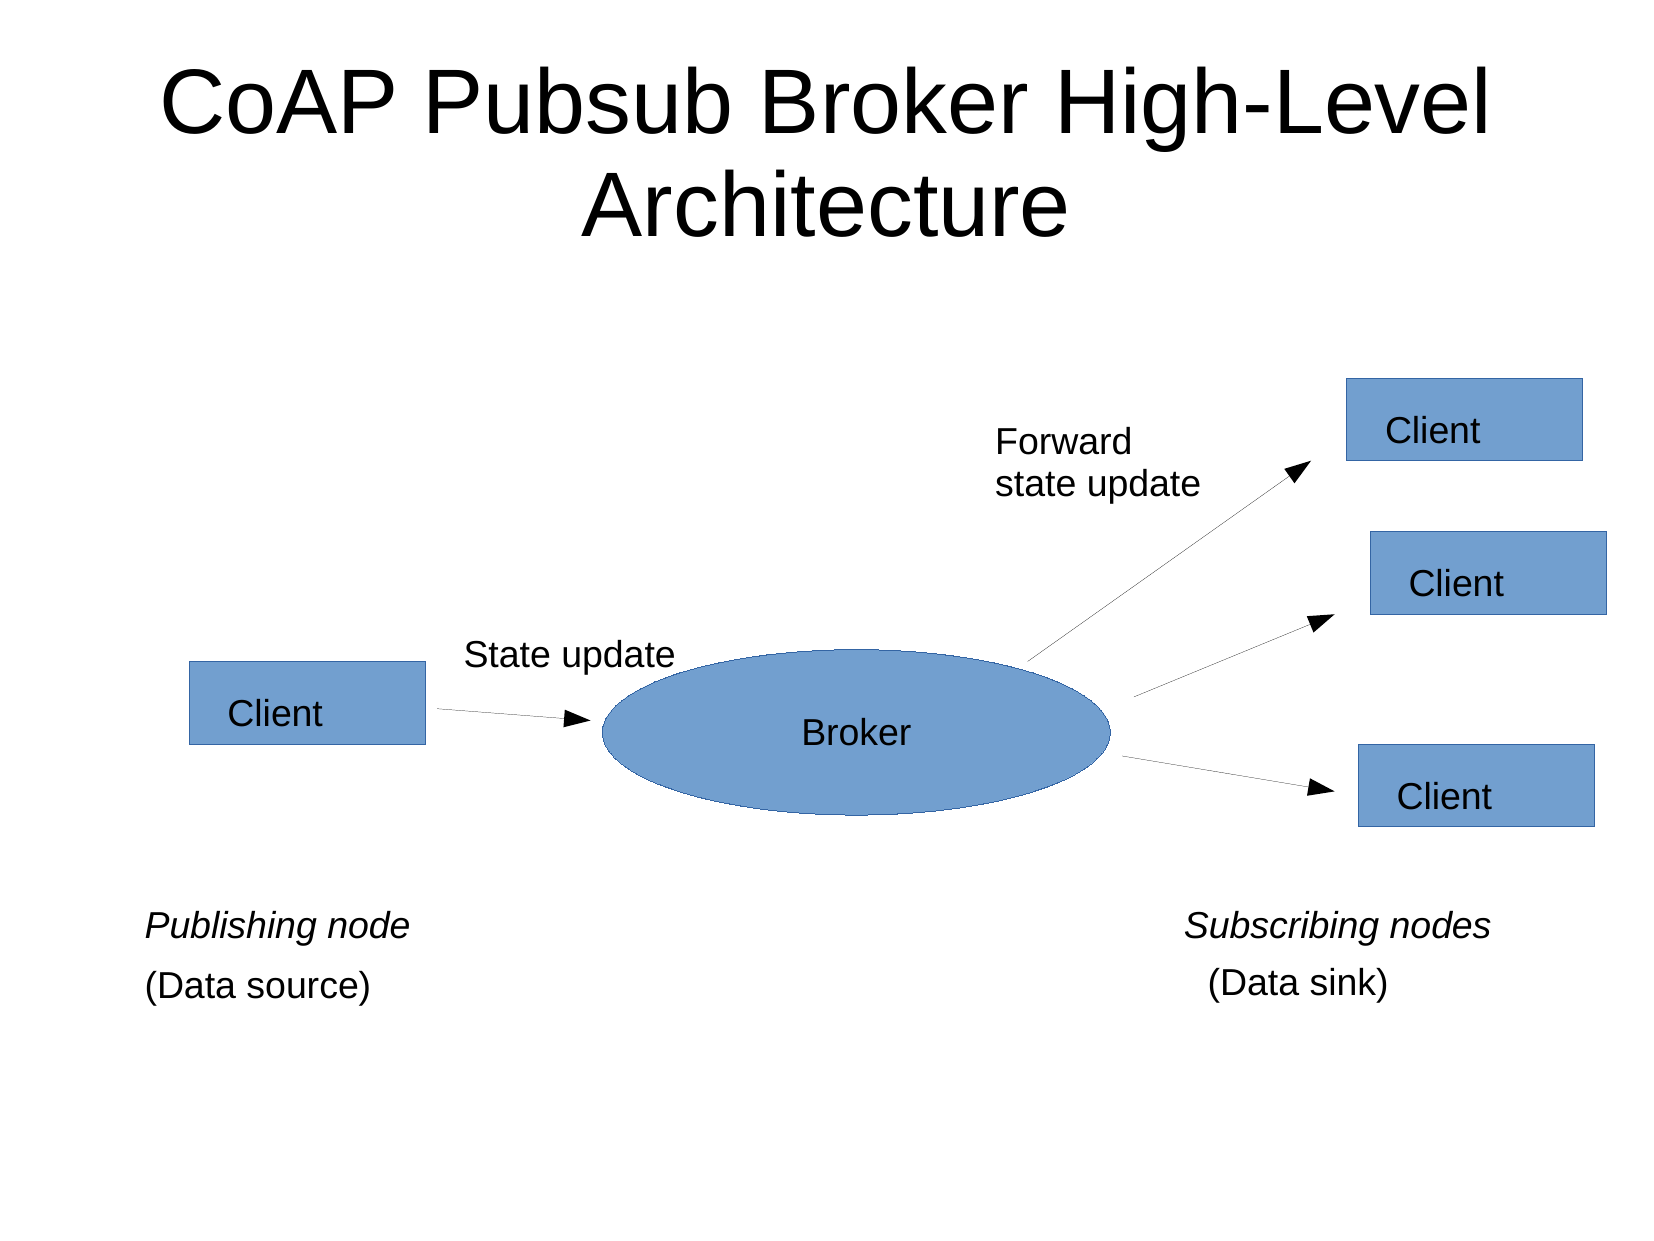

# CoAP Pubsub Broker High-Level Architecture
Client
Forward state update
Client
State update
Broker
Client
Client
Publishing node
Subscribing nodes
(Data sink)
(Data source)